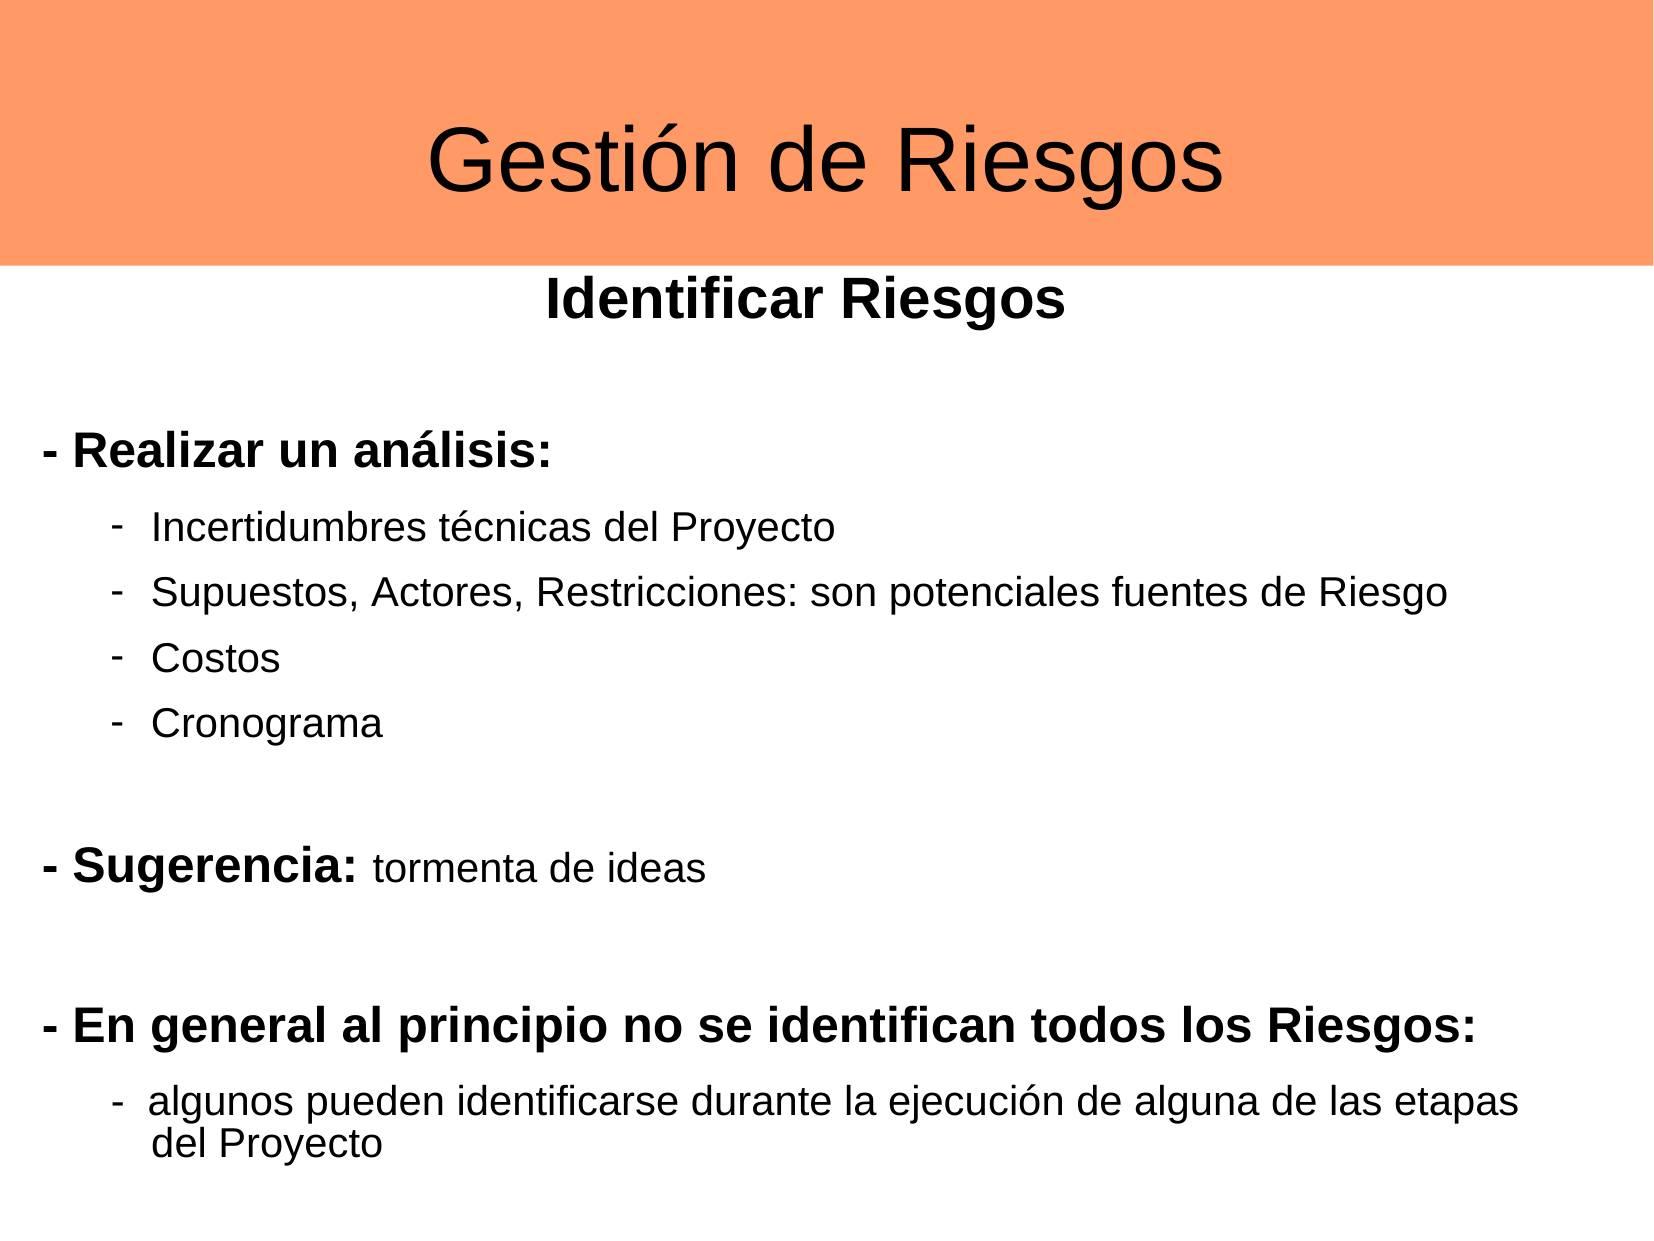

Gestión de Riesgos
Identificar Riesgos
- Realizar un análisis:
Incertidumbres técnicas del Proyecto
Supuestos, Actores, Restricciones: son potenciales fuentes de Riesgo
Costos
Cronograma
- Sugerencia: tormenta de ideas
- En general al principio no se identifican todos los Riesgos:
- algunos pueden identificarse durante la ejecución de alguna de las etapas del Proyecto